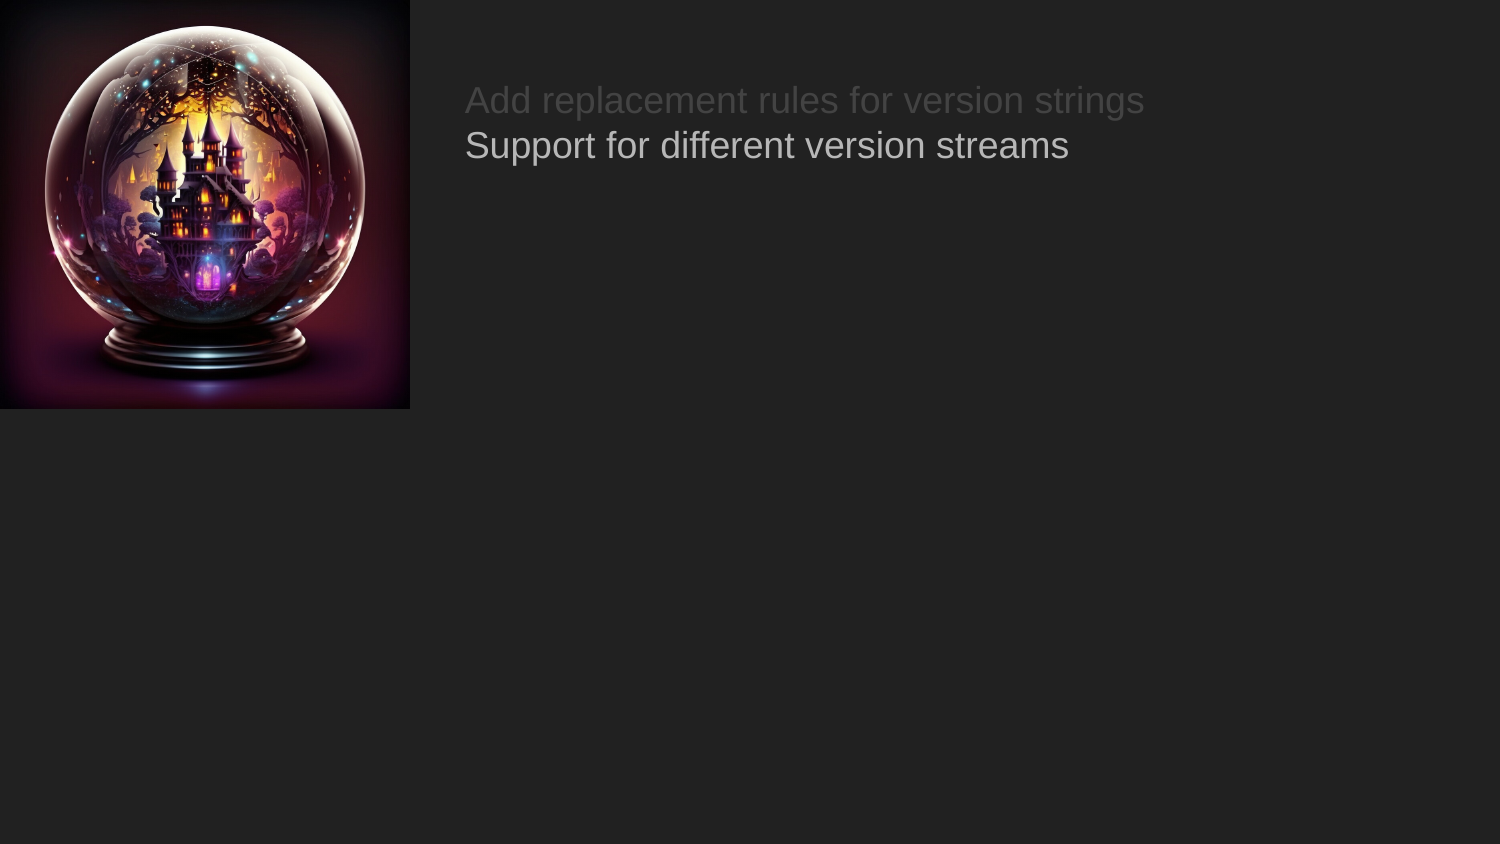

Add replacement rules for version strings
Support for different version streams